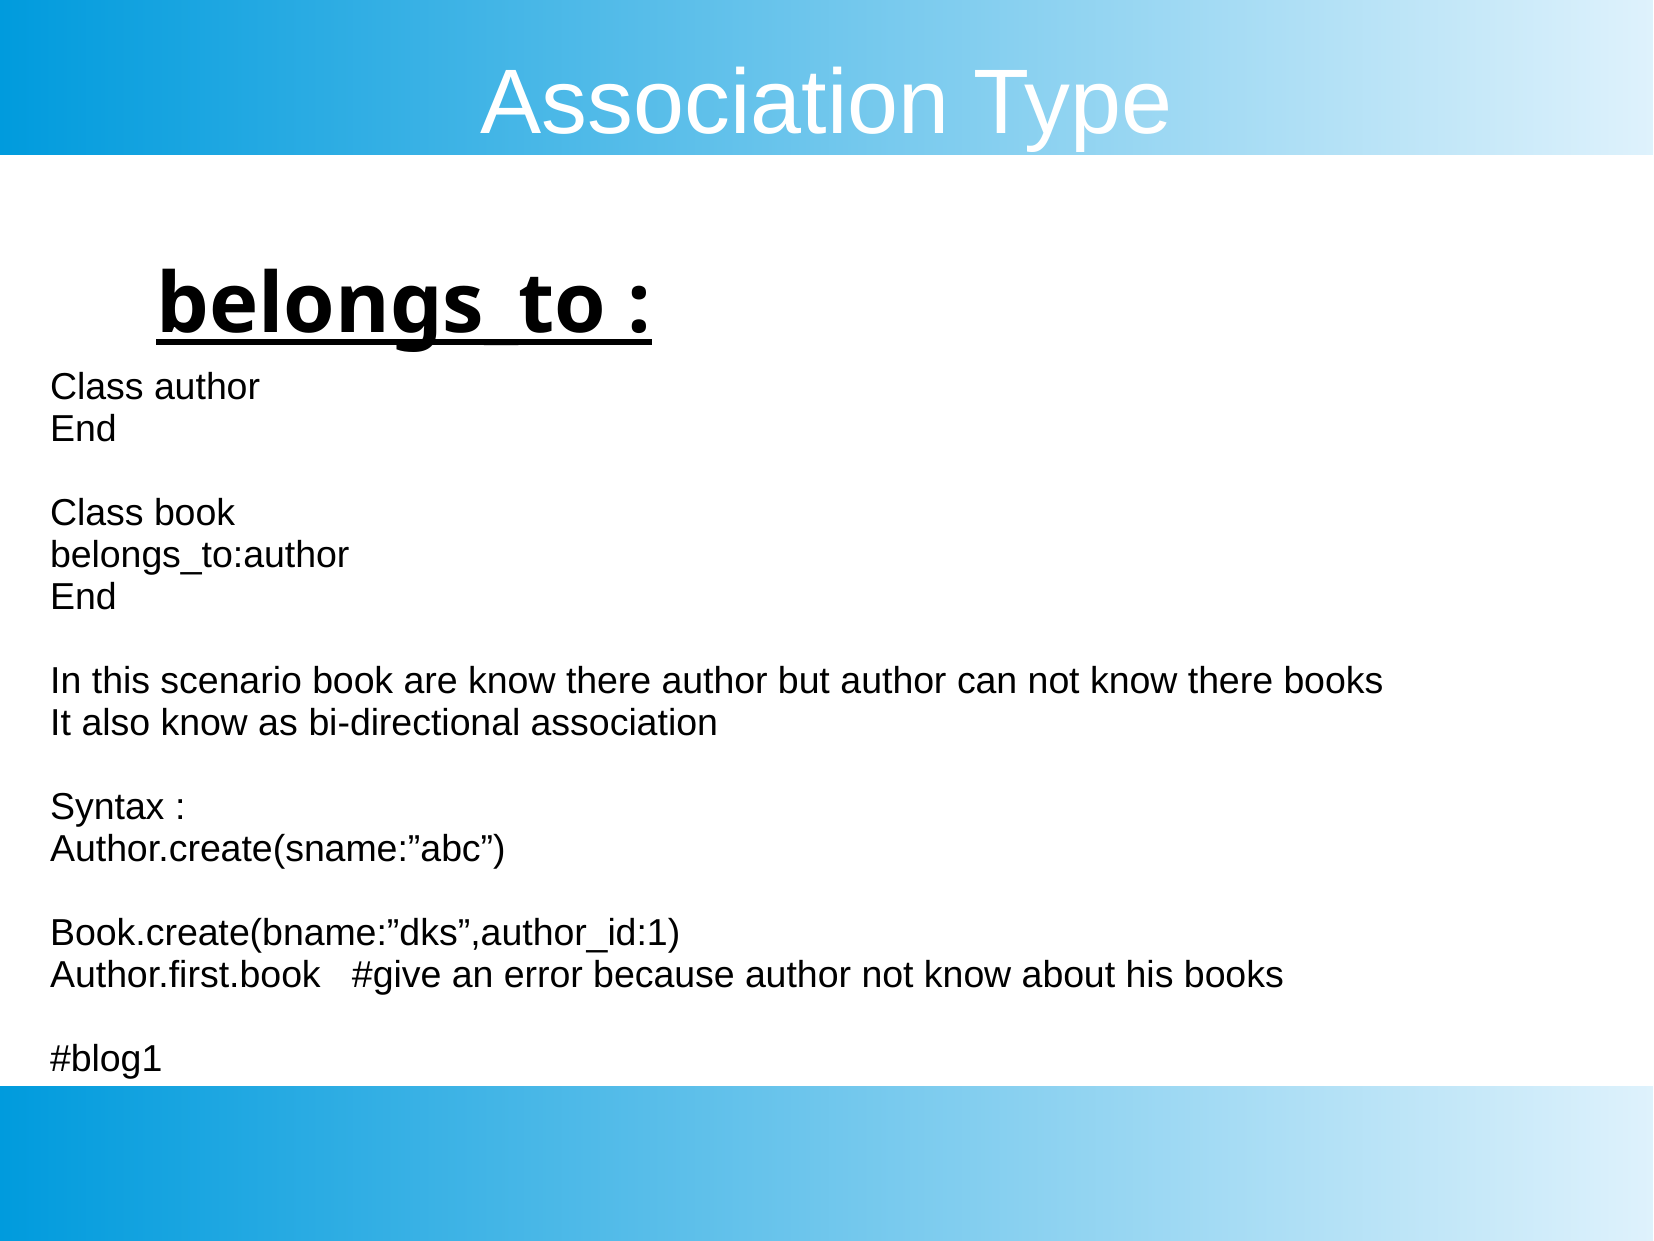

# Association Type
belongs_to :
Class author
End
Class book
belongs_to:author
End
In this scenario book are know there author but author can not know there books
It also know as bi-directional association
Syntax :
Author.create(sname:”abc”)
Book.create(bname:”dks”,author_id:1)
Author.first.book #give an error because author not know about his books
#blog1